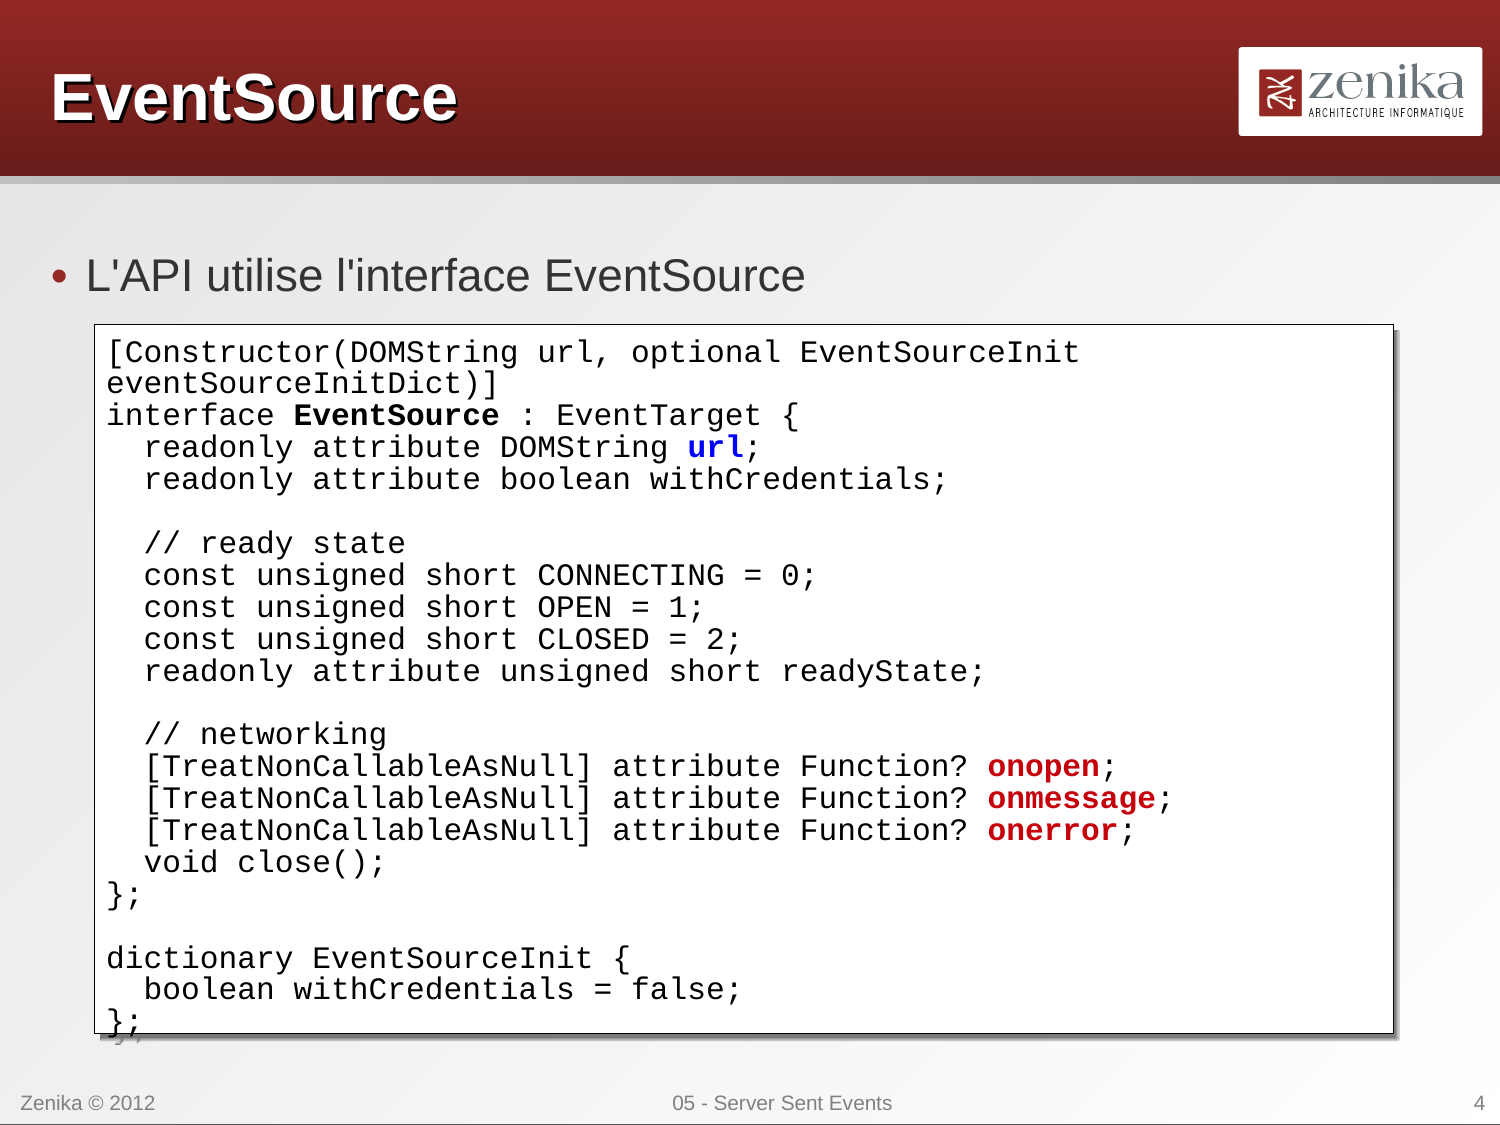

# EventSource
L'API utilise l'interface EventSource
[Constructor(DOMString url, optional EventSourceInit eventSourceInitDict)]
interface EventSource : EventTarget {
 readonly attribute DOMString url;
 readonly attribute boolean withCredentials;
 // ready state
 const unsigned short CONNECTING = 0;
 const unsigned short OPEN = 1;
 const unsigned short CLOSED = 2;
 readonly attribute unsigned short readyState;
 // networking
 [TreatNonCallableAsNull] attribute Function? onopen;
 [TreatNonCallableAsNull] attribute Function? onmessage;
 [TreatNonCallableAsNull] attribute Function? onerror;
 void close();
};
dictionary EventSourceInit {
 boolean withCredentials = false;
};